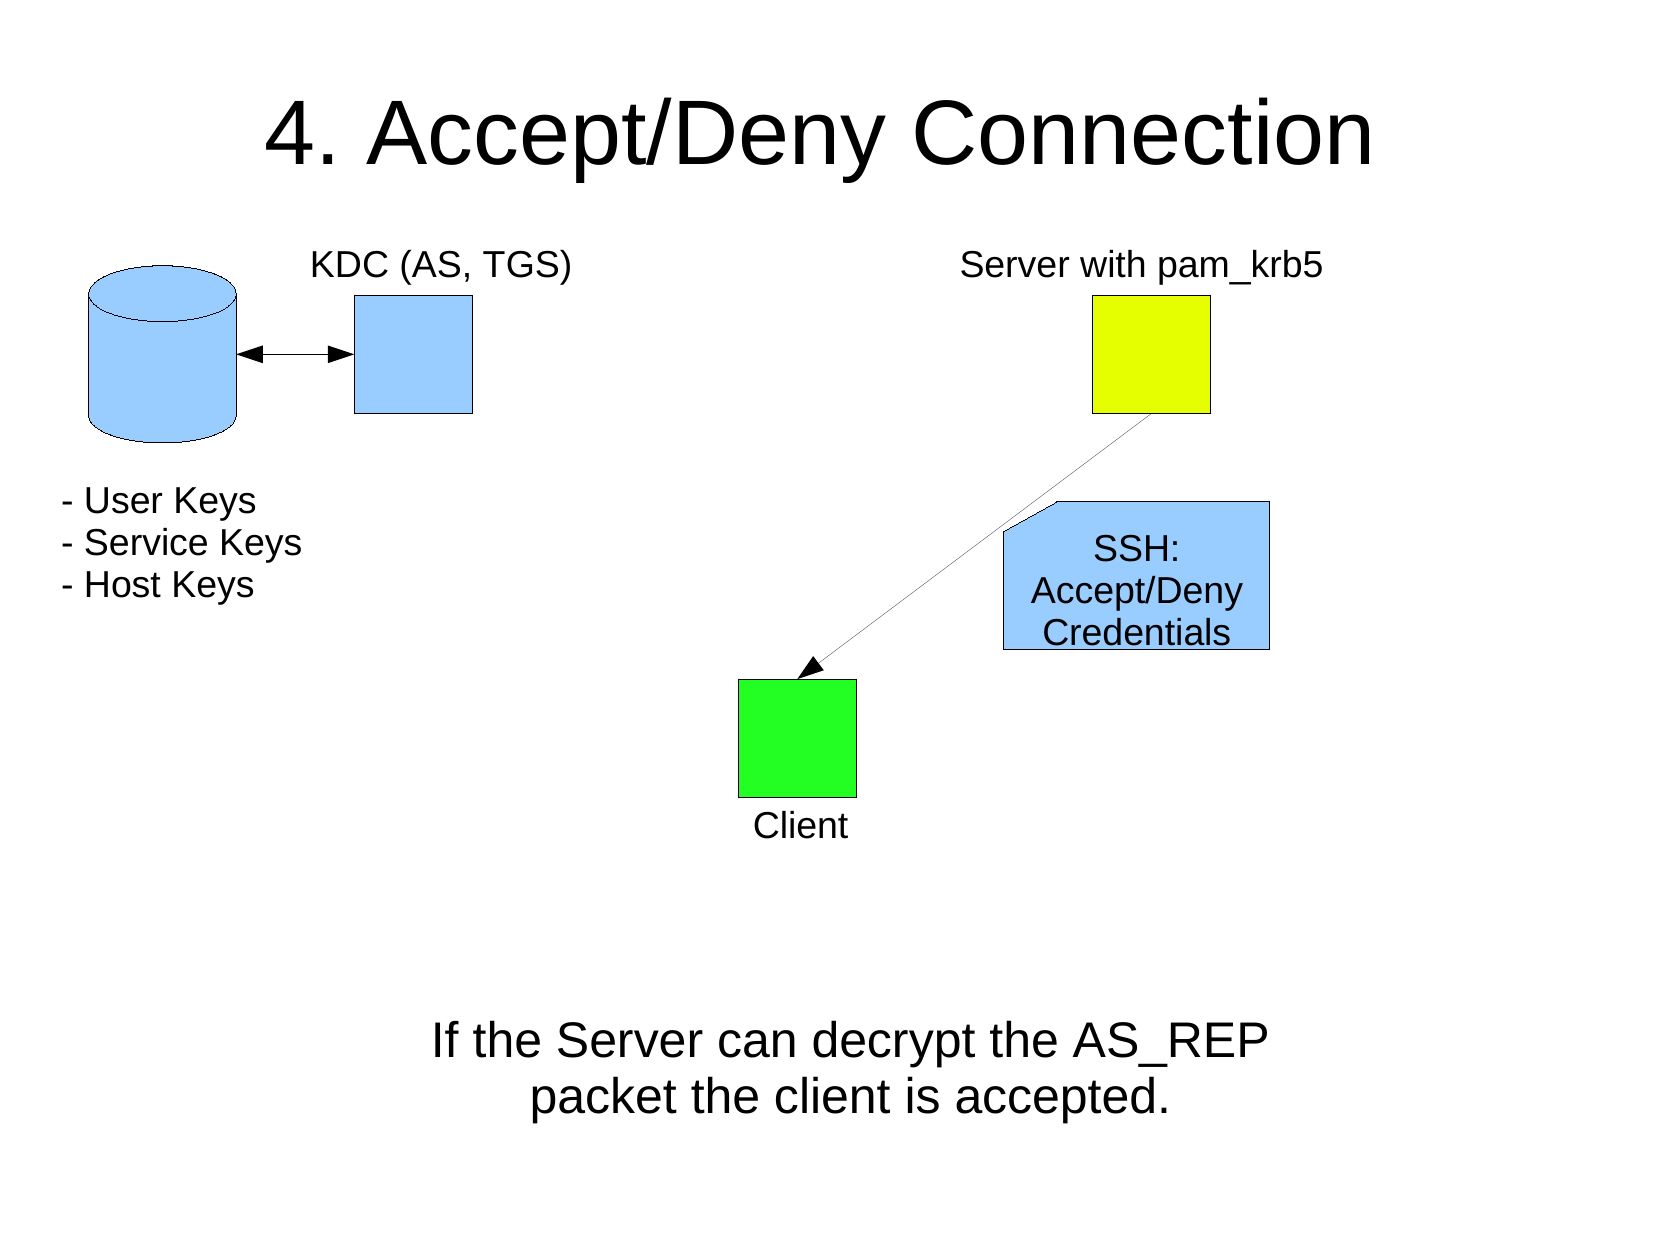

# 4. Accept/Deny Connection
KDC (AS, TGS)
Server with pam_krb5
- User Keys
- Service Keys
- Host Keys
SSH:
Accept/Deny
Credentials
Client
If the Server can decrypt the AS_REP
packet the client is accepted.